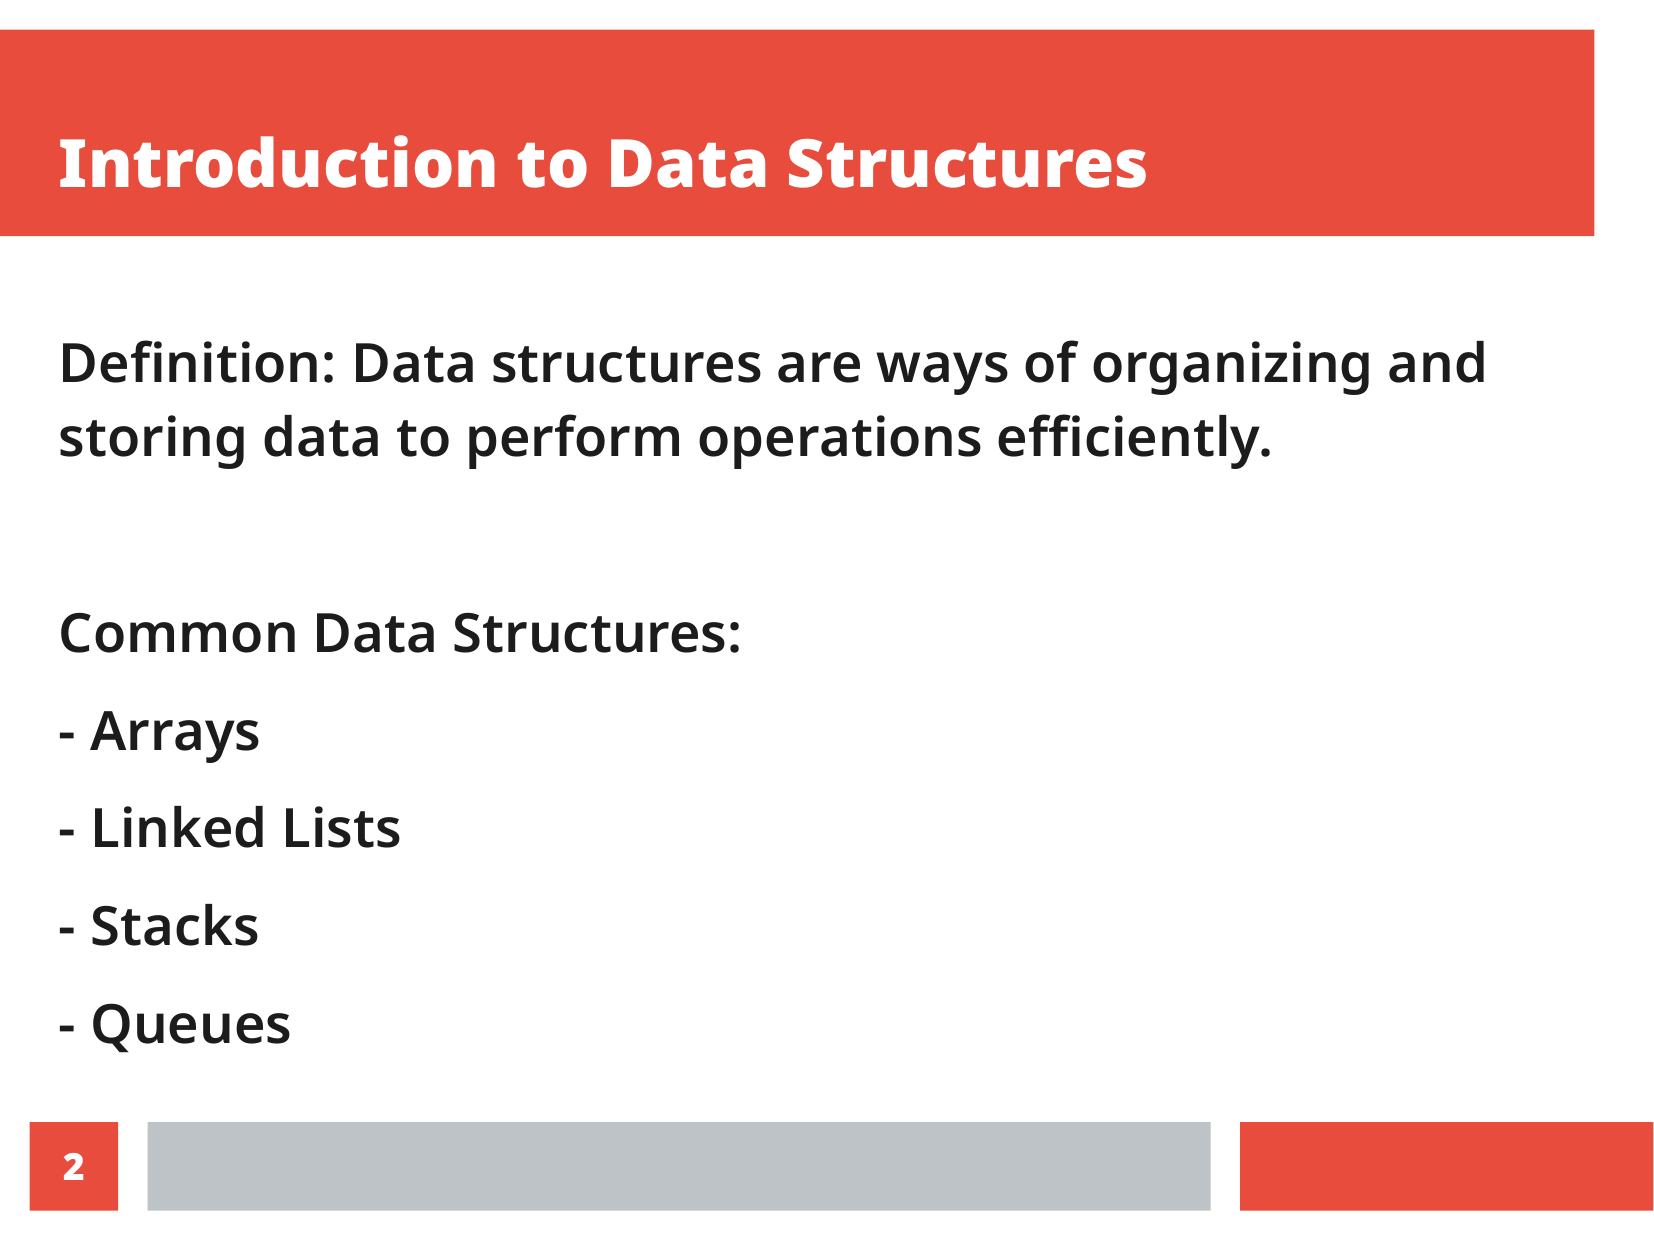

# Introduction to Data Structures
Definition: Data structures are ways of organizing and storing data to perform operations efficiently.
Common Data Structures:
- Arrays
- Linked Lists
- Stacks
- Queues
2